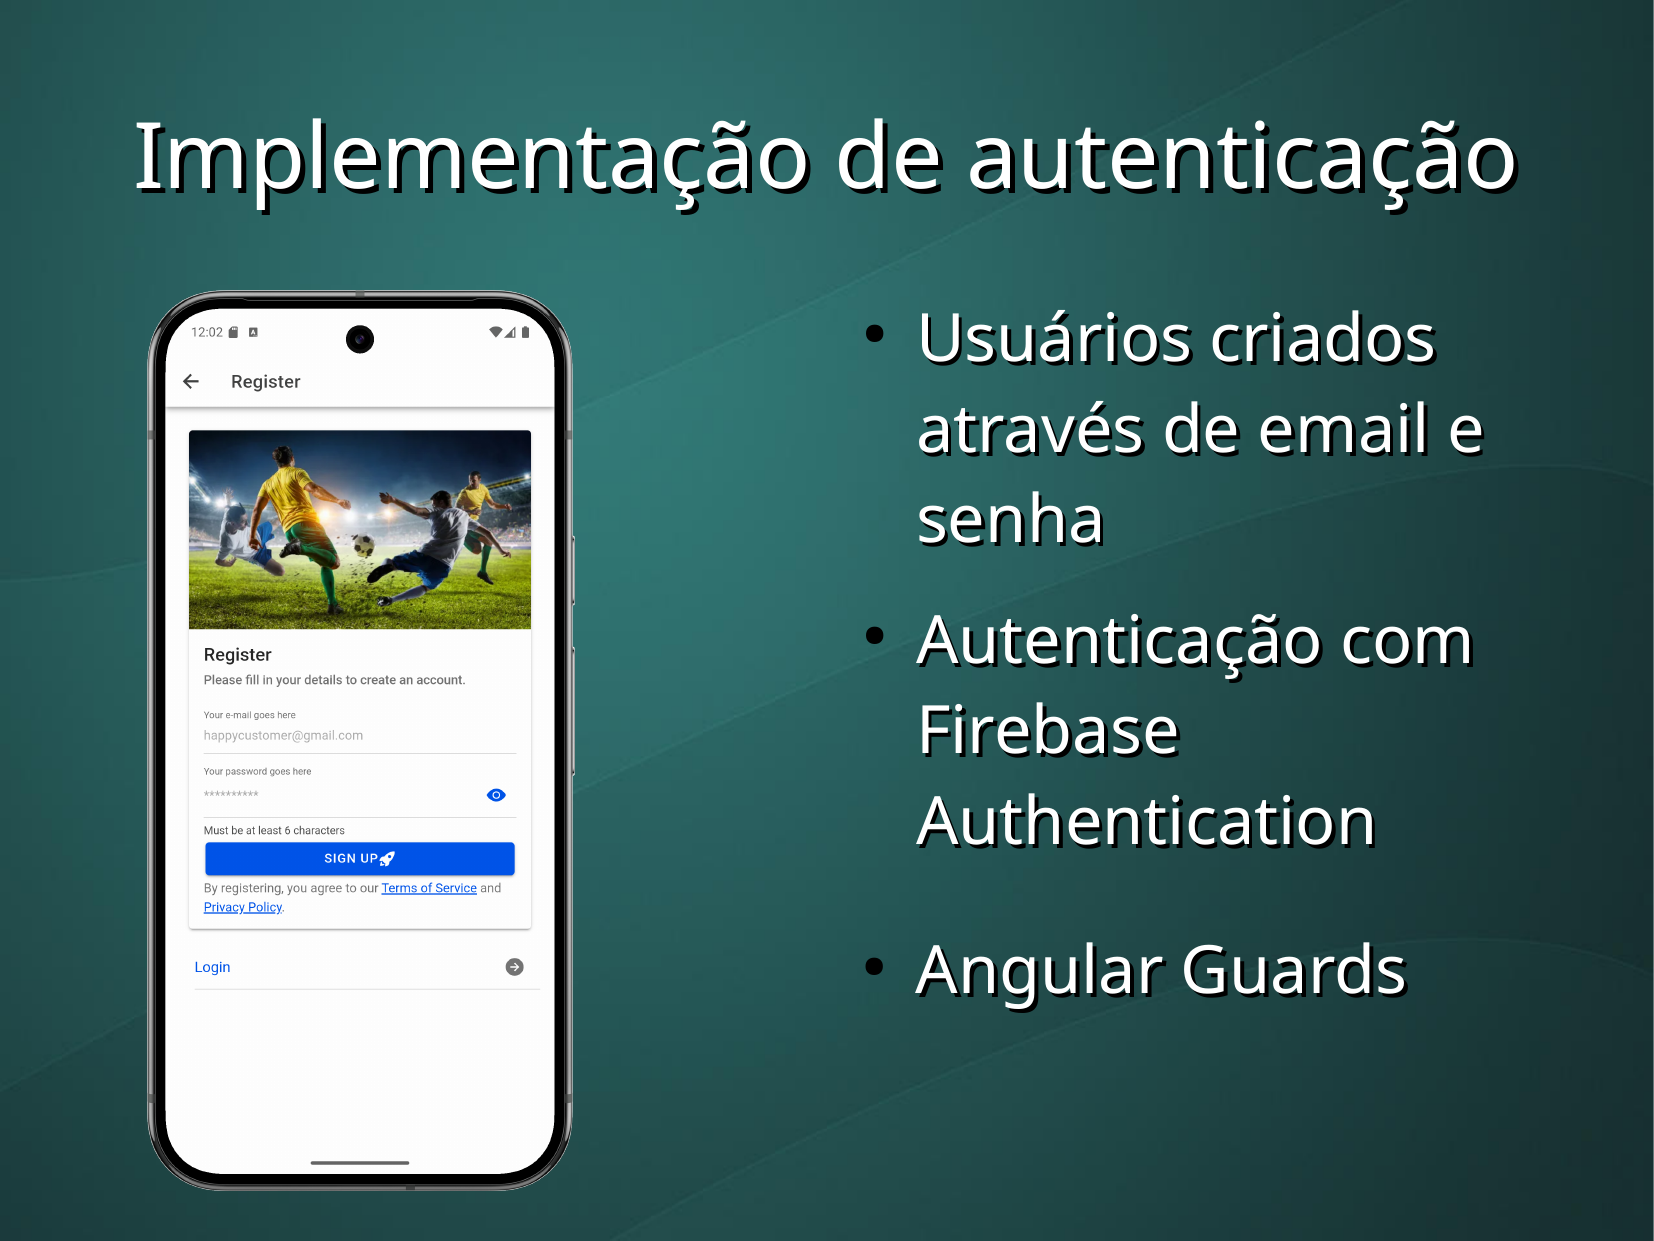

# Implementação de autenticação
Usuários criados através de email e senha
Autenticação com Firebase Authentication
Angular Guards